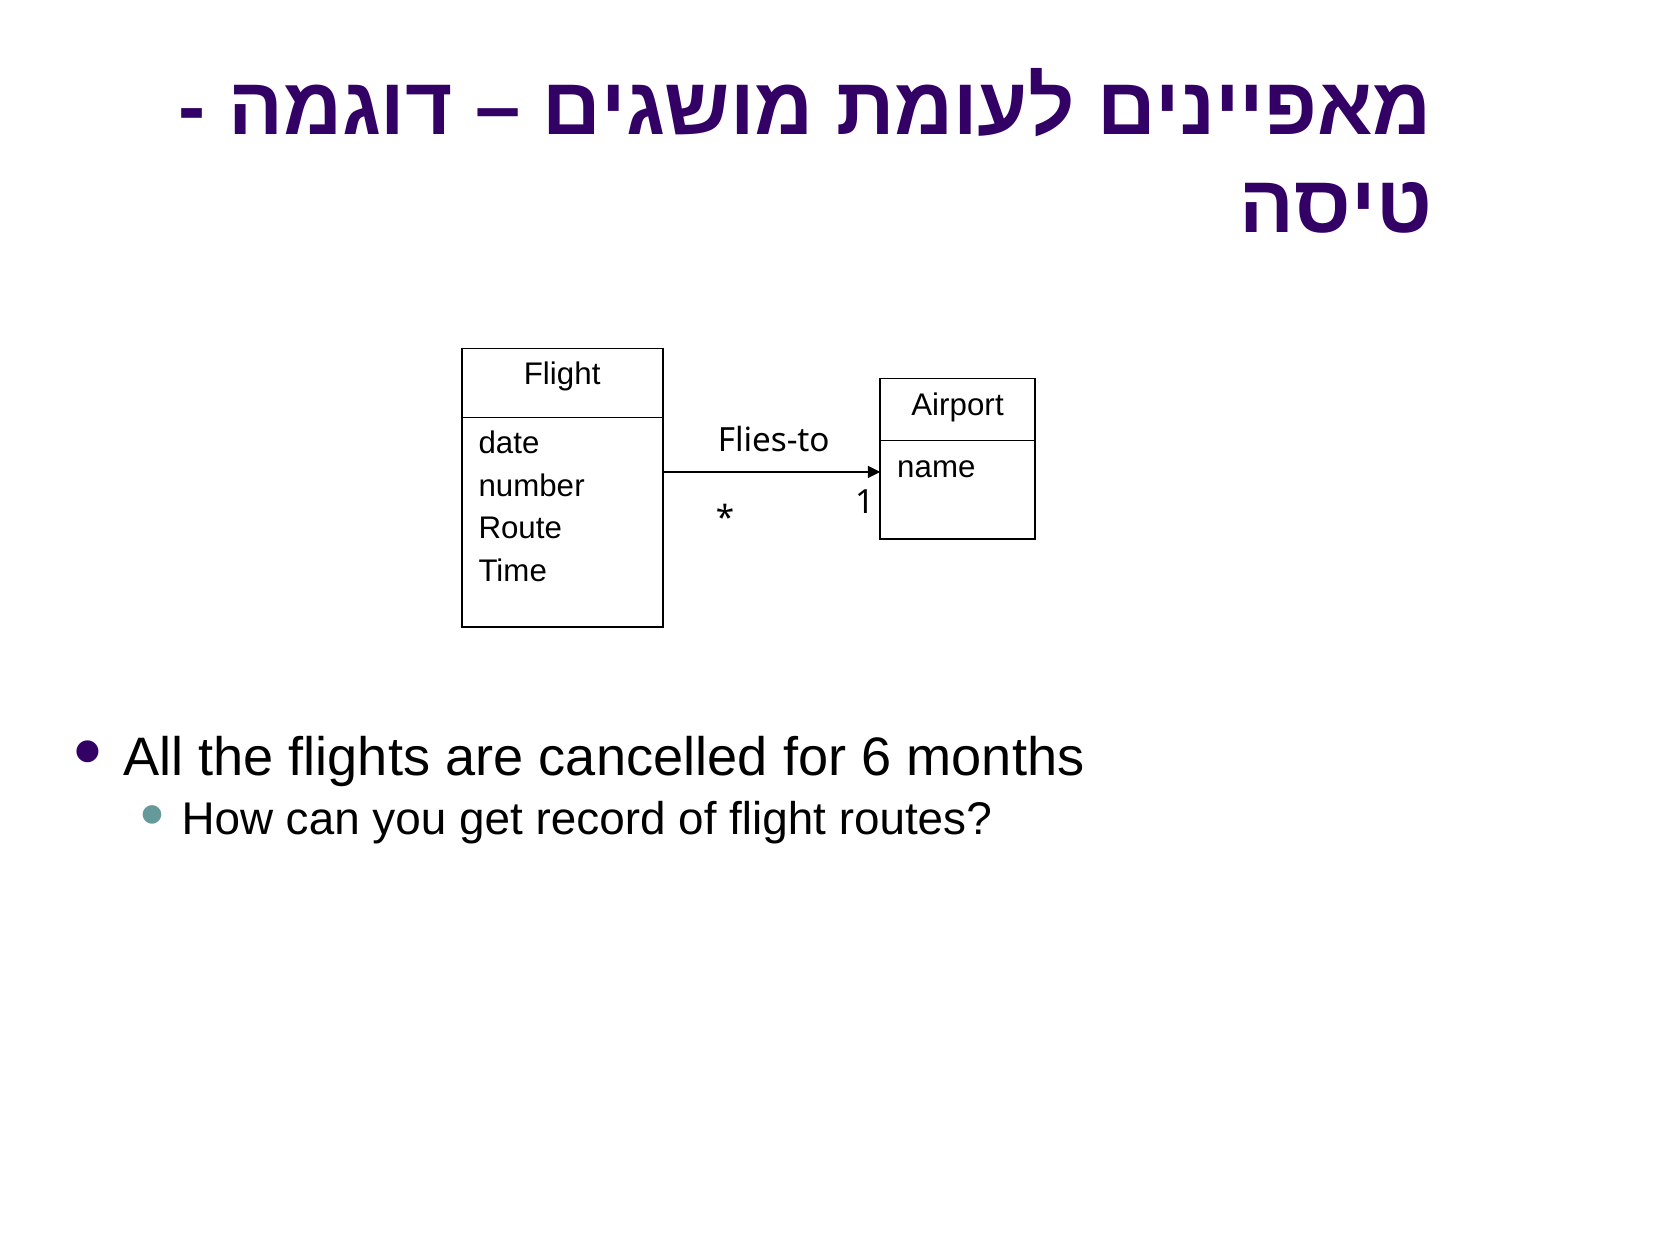

מאפיינים לעומת מושגים – דוגמה - טיסה
| Flight |
| --- |
| date number Route Time |
| Airport |
| --- |
| name |
Flies-to
1
*
# All the flights are cancelled for 6 months
How can you get record of flight routes?